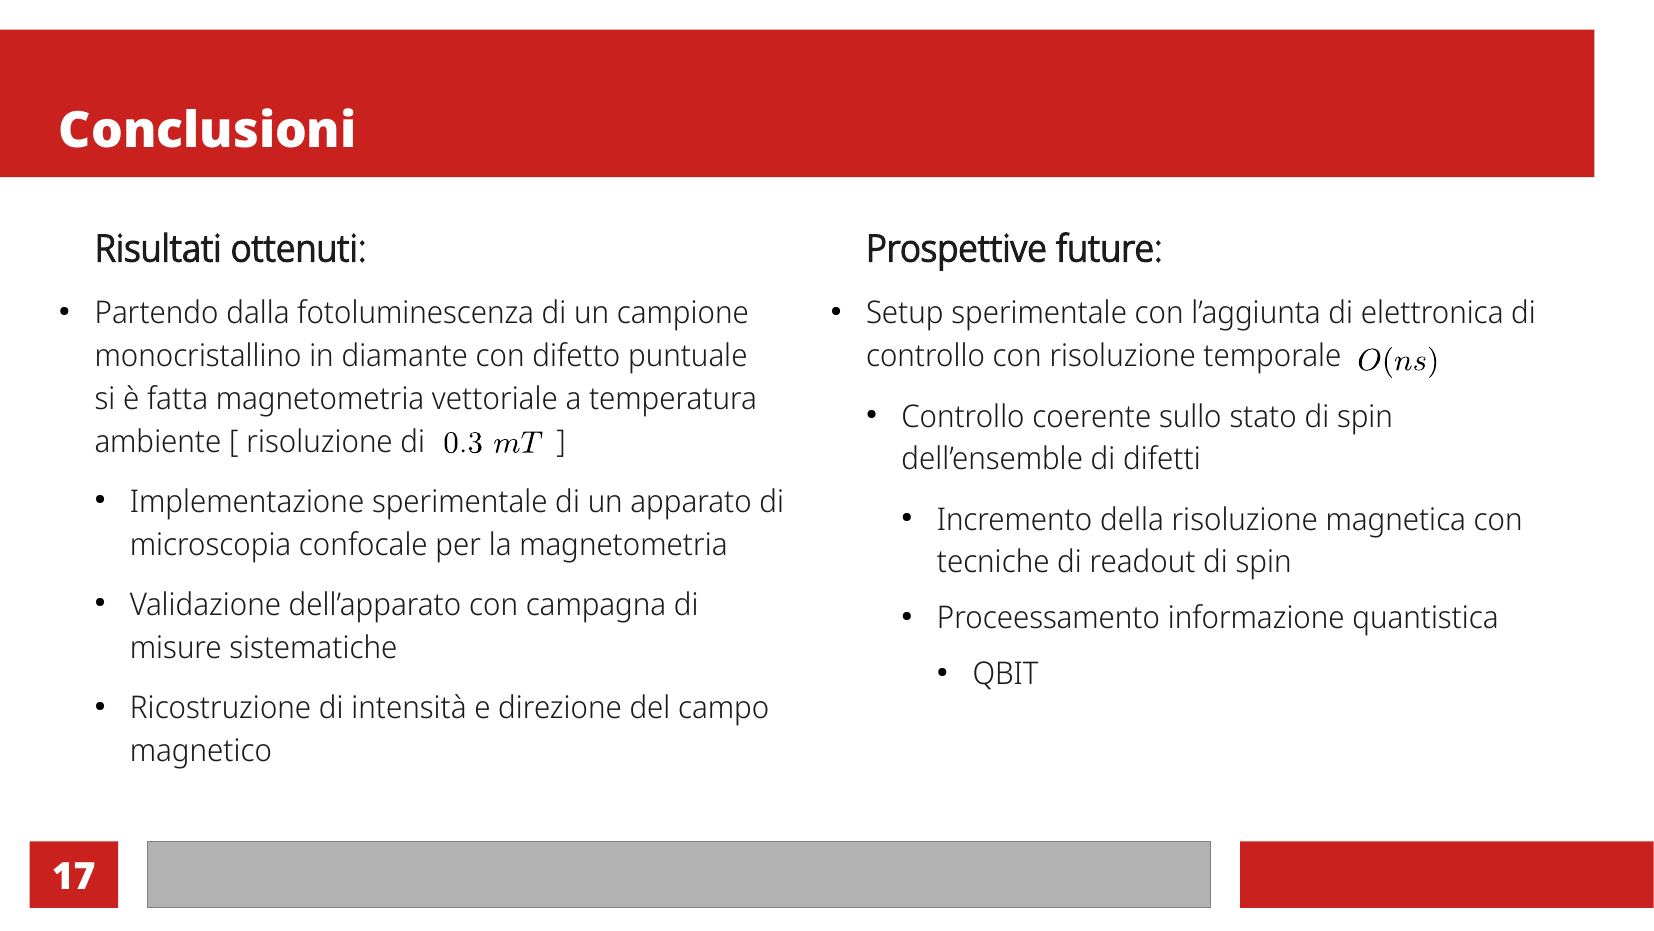

# Conclusioni
Risultati ottenuti:
Partendo dalla fotoluminescenza di un campione monocristallino in diamante con difetto puntuale si è fatta magnetometria vettoriale a temperatura ambiente [ risoluzione di ]
Implementazione sperimentale di un apparato di microscopia confocale per la magnetometria
Validazione dell’apparato con campagna di misure sistematiche
Ricostruzione di intensità e direzione del campo magnetico
Prospettive future:
Setup sperimentale con l’aggiunta di elettronica di controllo con risoluzione temporale
Controllo coerente sullo stato di spin dell’ensemble di difetti
Incremento della risoluzione magnetica con tecniche di readout di spin
Proceessamento informazione quantistica
QBIT
17